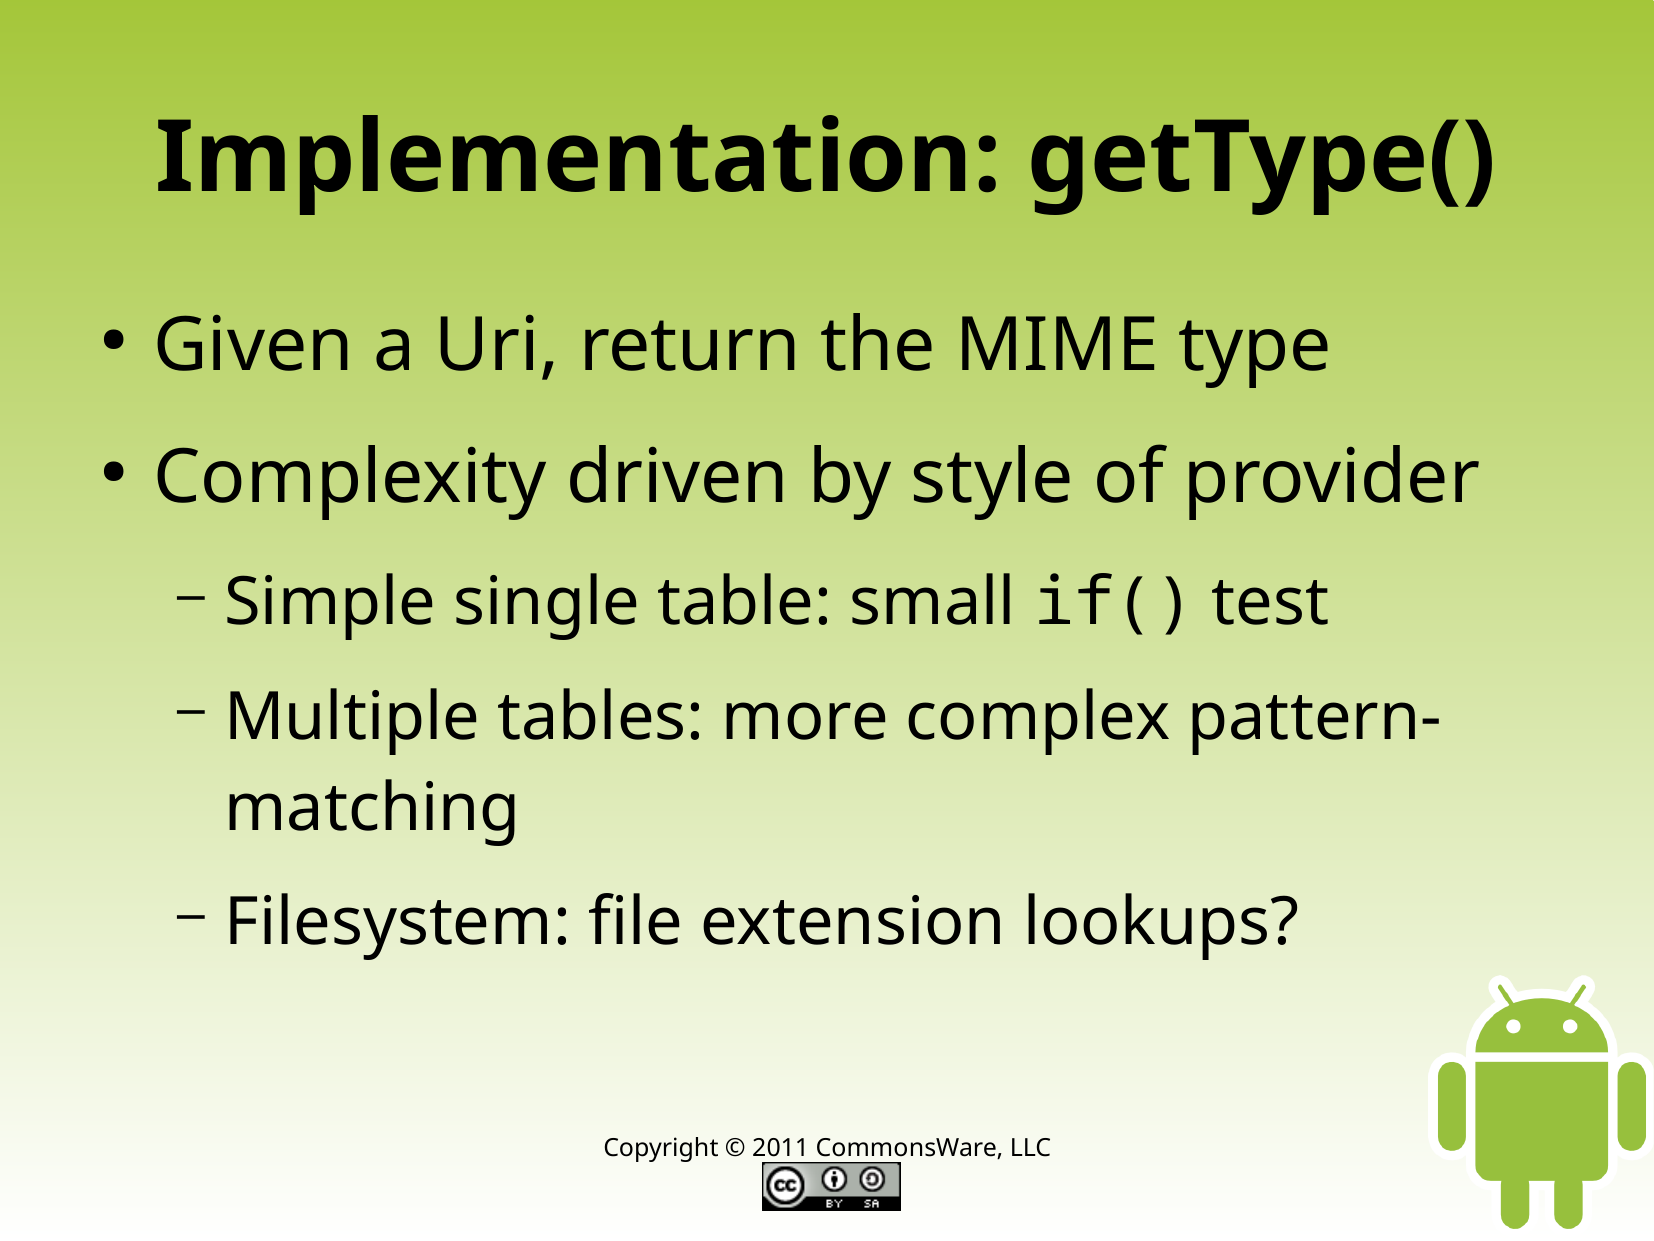

# Implementation: getType()
Given a Uri, return the MIME type
Complexity driven by style of provider
Simple single table: small if() test
Multiple tables: more complex pattern-matching
Filesystem: file extension lookups?